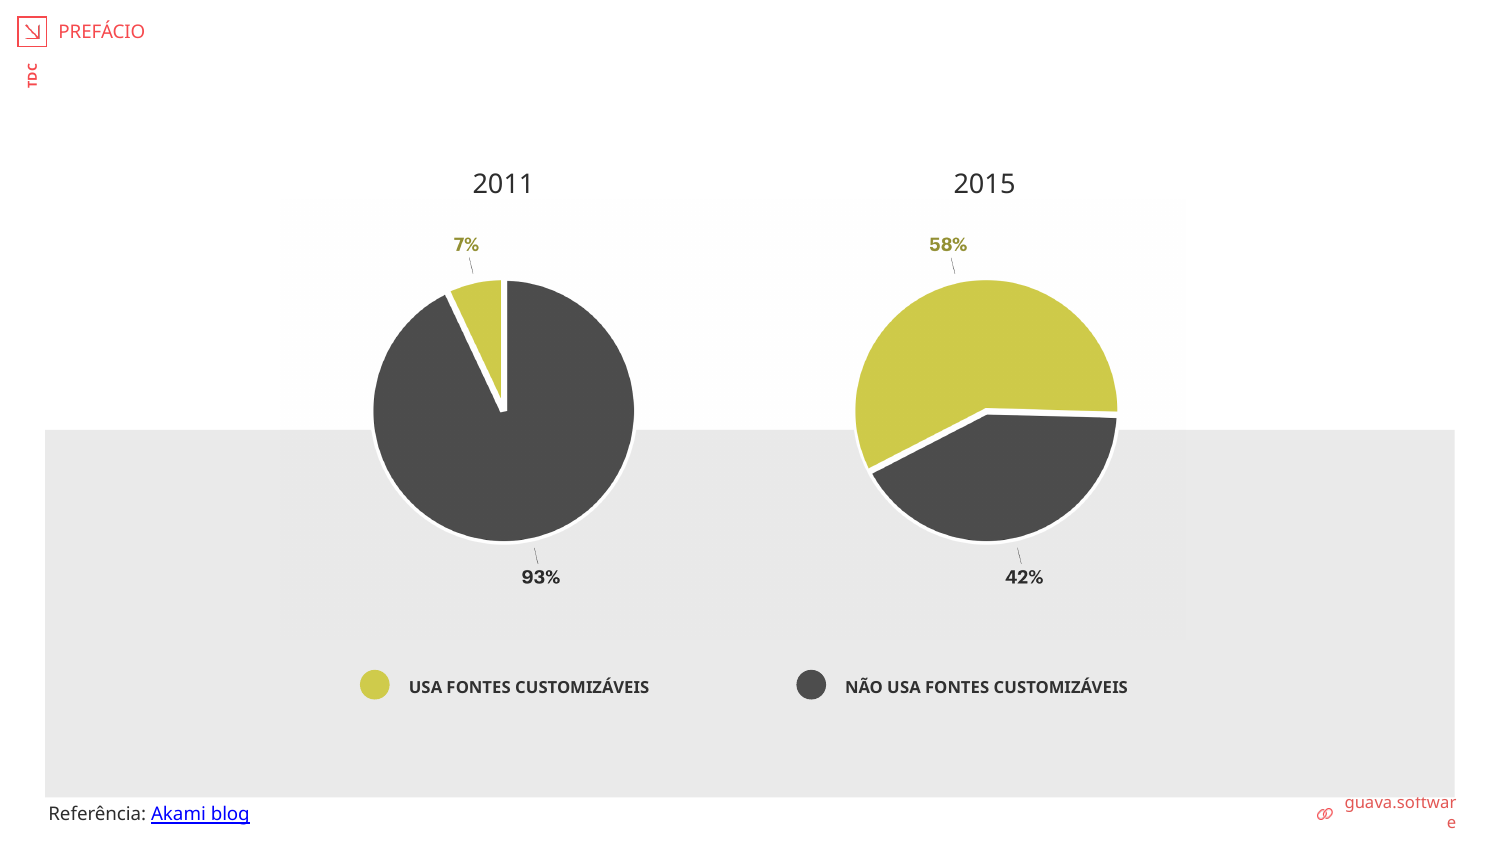

# PREFÁCIO
TDC
2011
2015
USA FONTES CUSTOMIZÁVEIS
NÃO USA FONTES CUSTOMIZÁVEIS
Referência: Akami blog